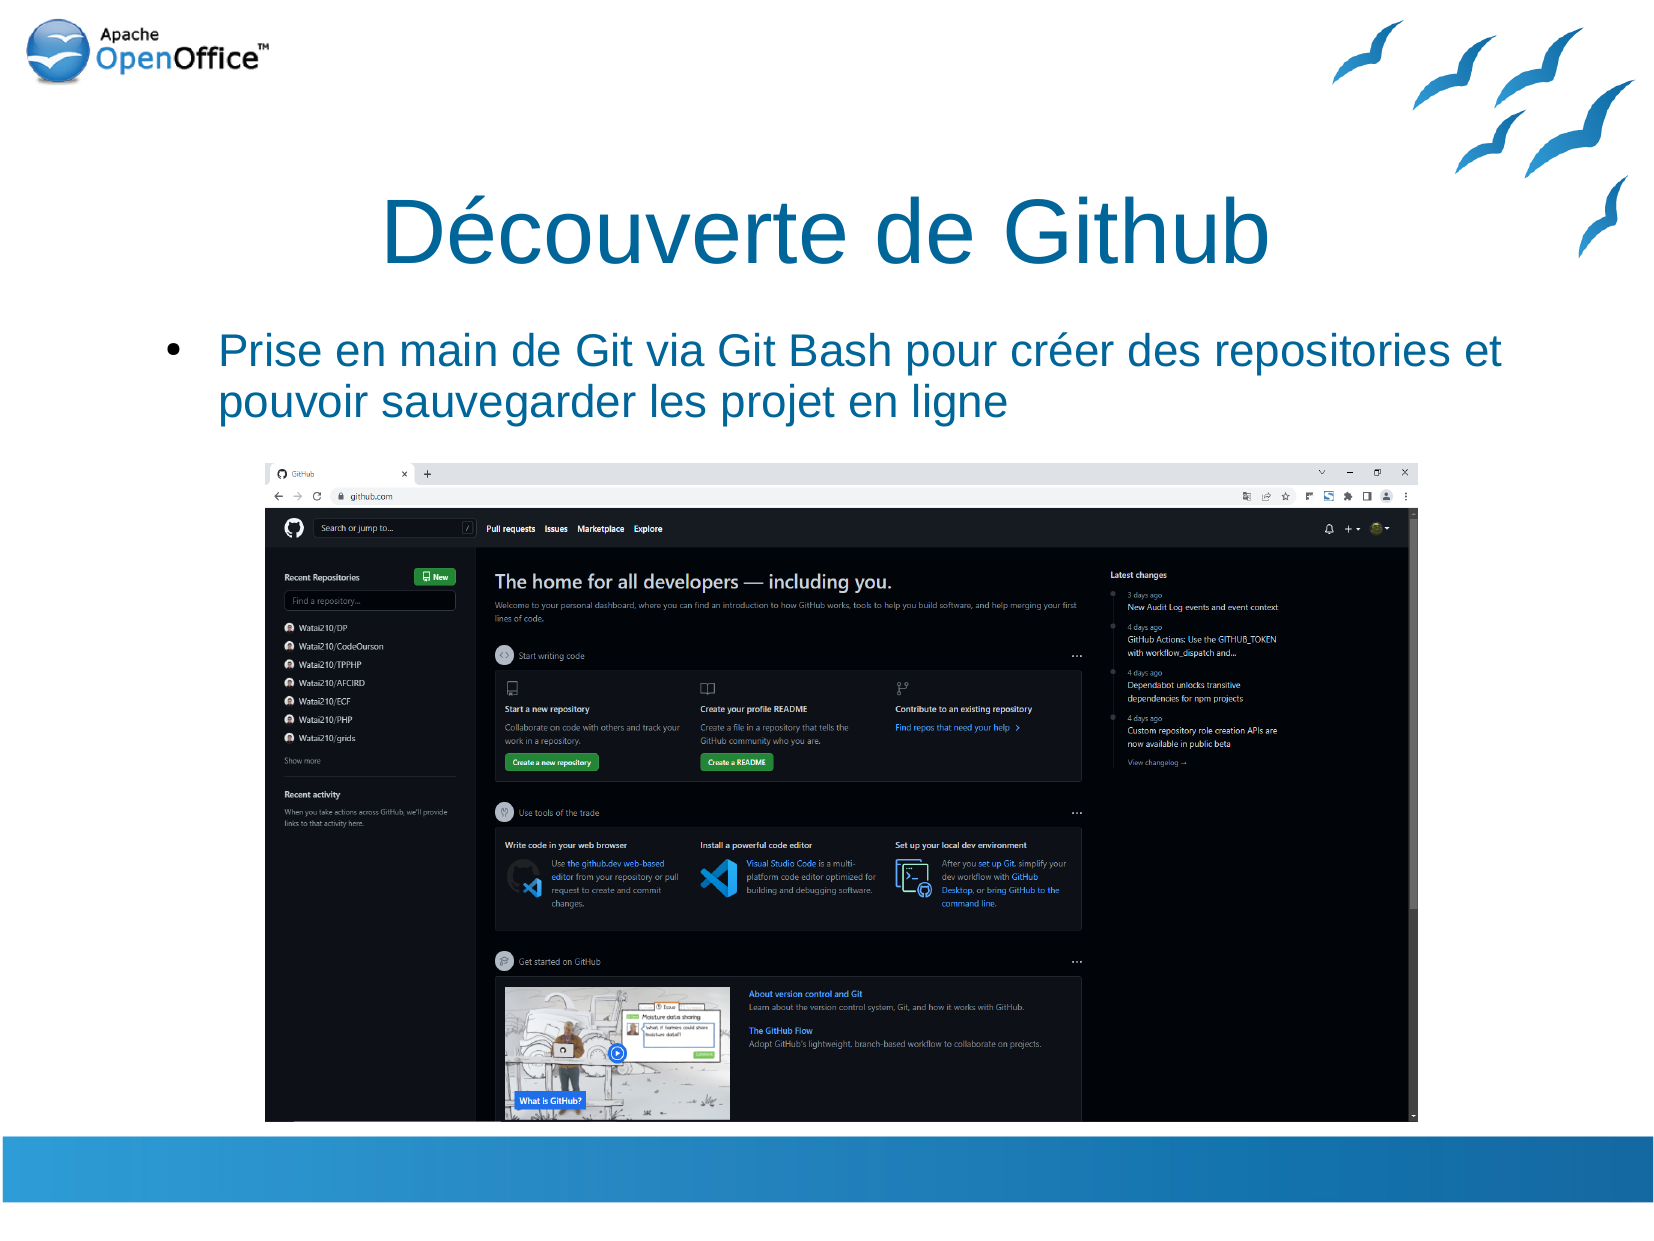

# Découverte de Github
Prise en main de Git via Git Bash pour créer des repositories et pouvoir sauvegarder les projet en ligne